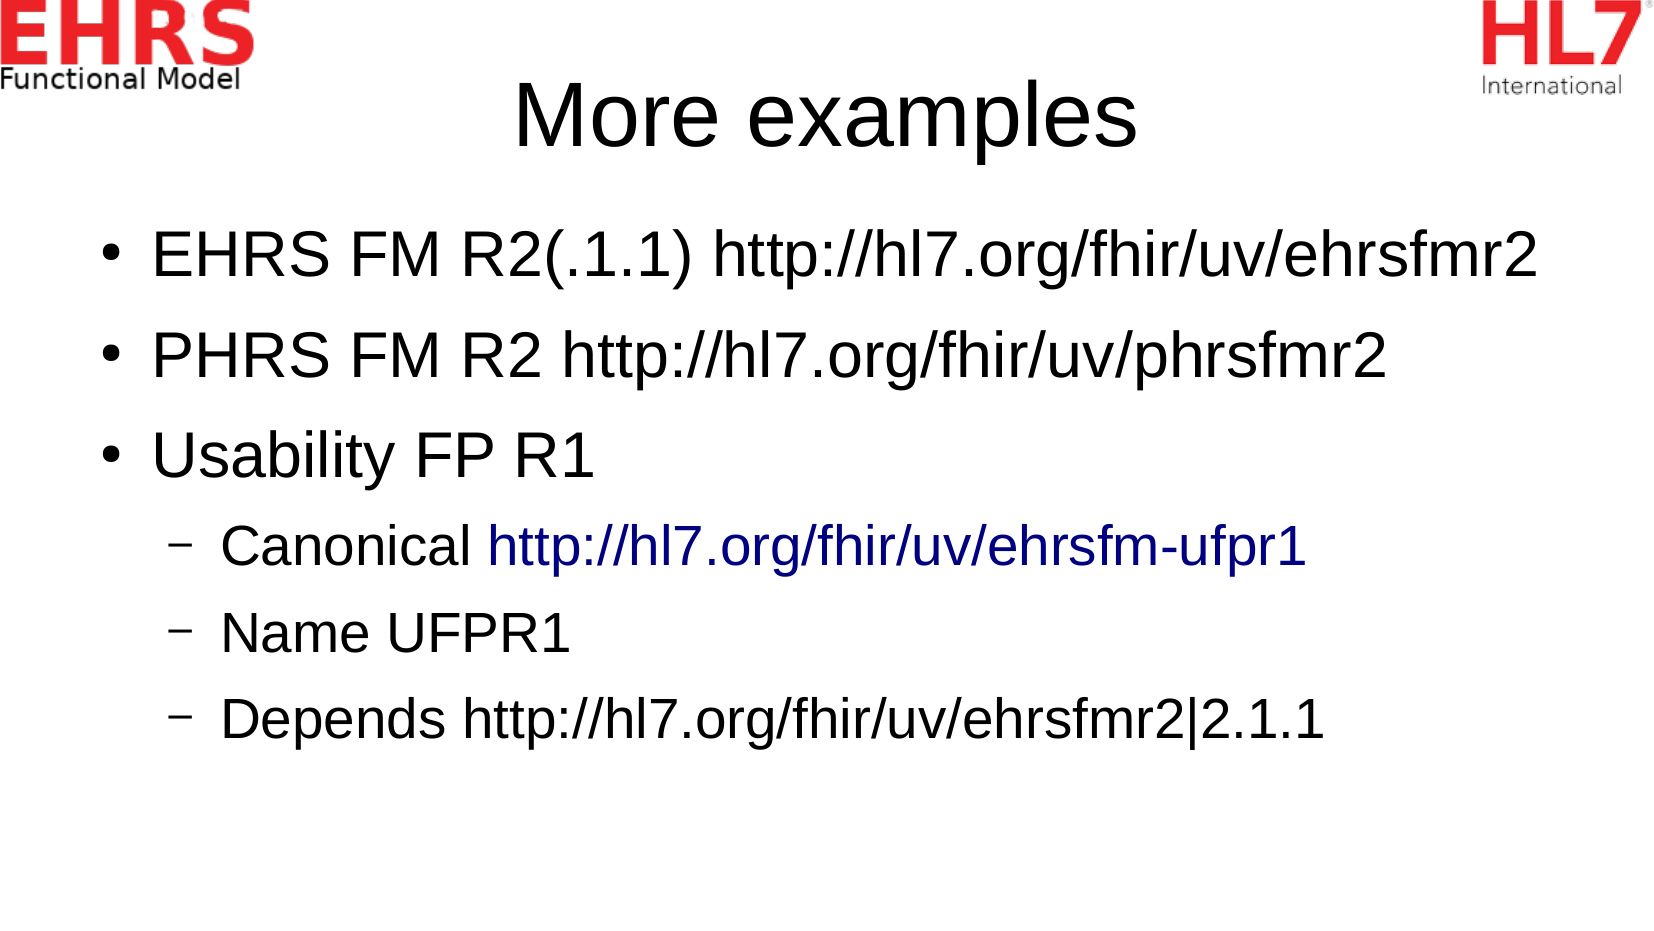

# More examples
EHRS FM R2(.1.1) http://hl7.org/fhir/uv/ehrsfmr2
PHRS FM R2 http://hl7.org/fhir/uv/phrsfmr2
Usability FP R1
Canonical http://hl7.org/fhir/uv/ehrsfm-ufpr1
Name UFPR1
Depends http://hl7.org/fhir/uv/ehrsfmr2|2.1.1